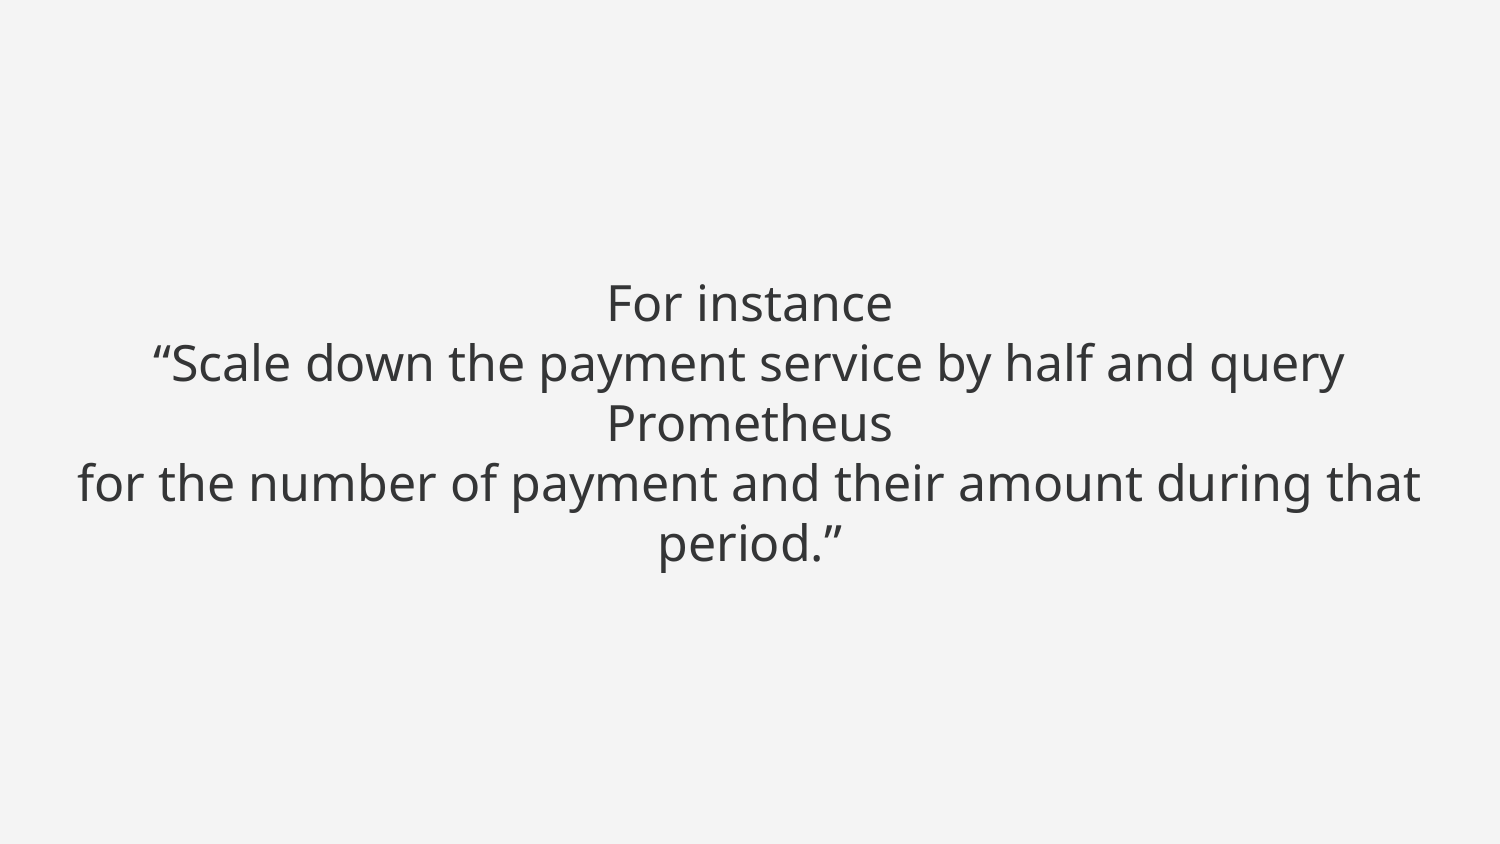

# For instance “Scale down the payment service by half and query Prometheus for the number of payment and their amount during that period.”